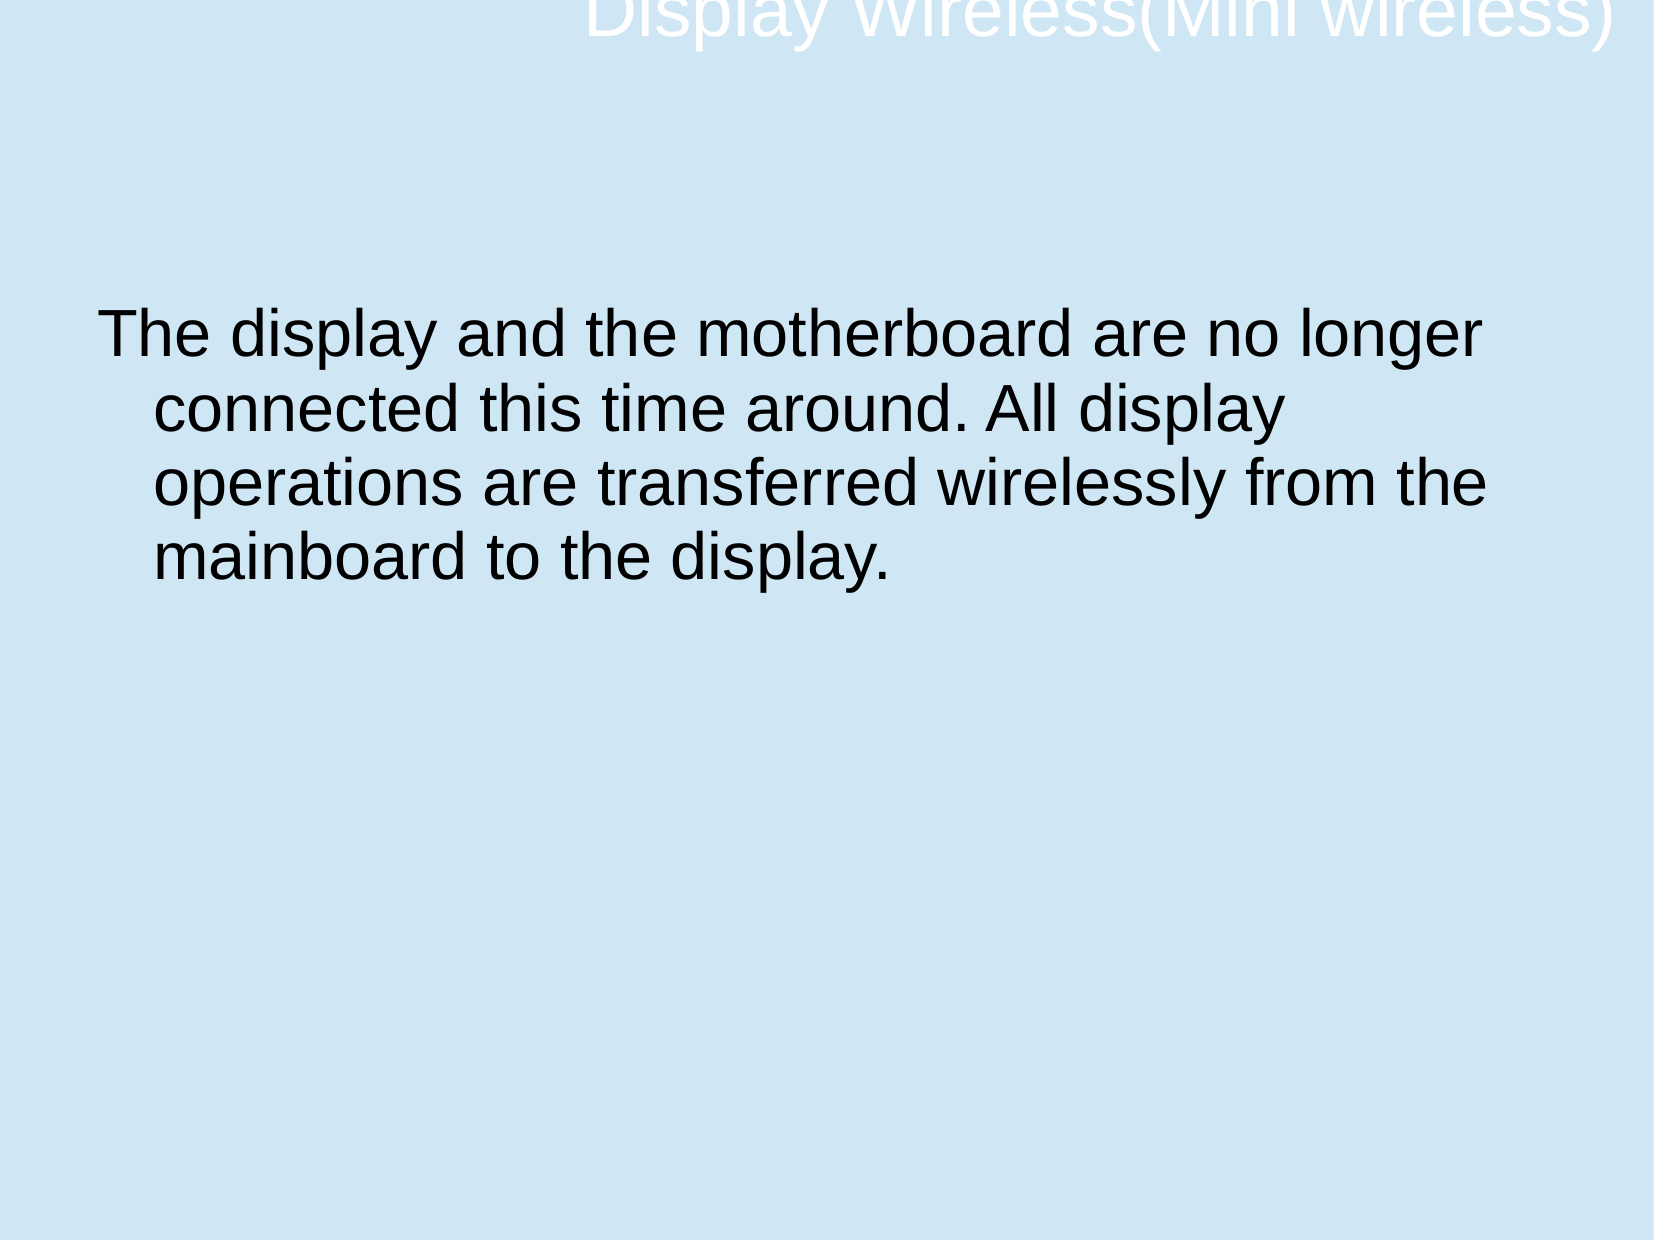

# Display Wireless(Mini wireless)
The display and the motherboard are no longer connected this time around. All display operations are transferred wirelessly from the mainboard to the display.